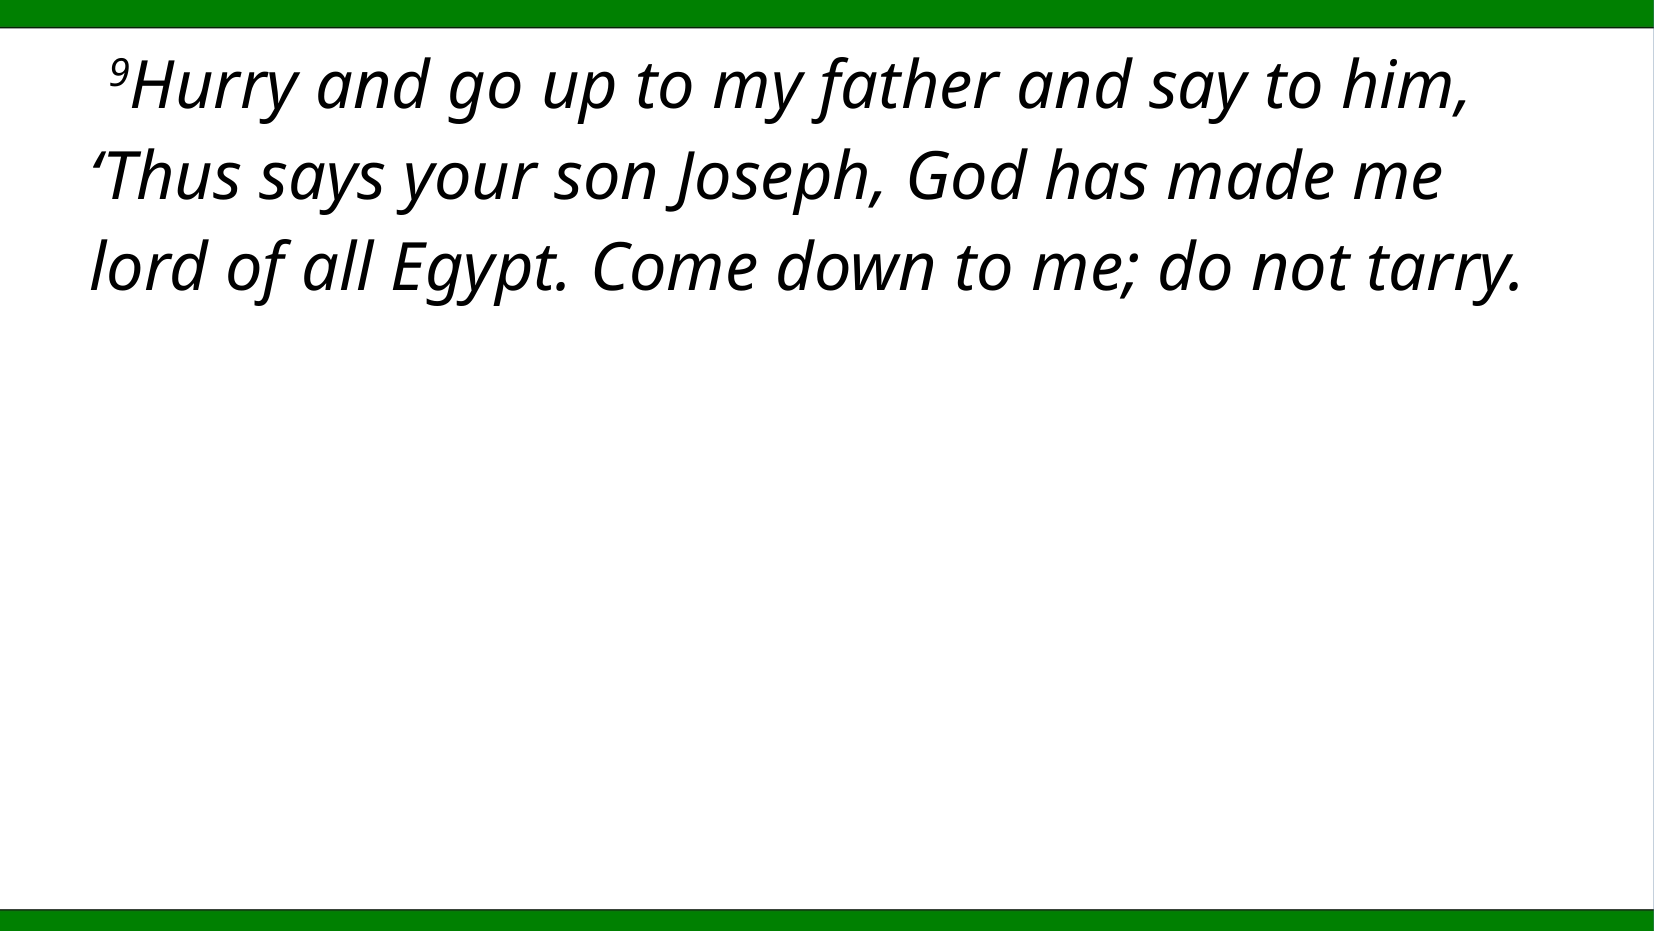

9Hurry and go up to my father and say to him, ‘Thus says your son Joseph, God has made me lord of all Egypt. Come down to me; do not tarry.